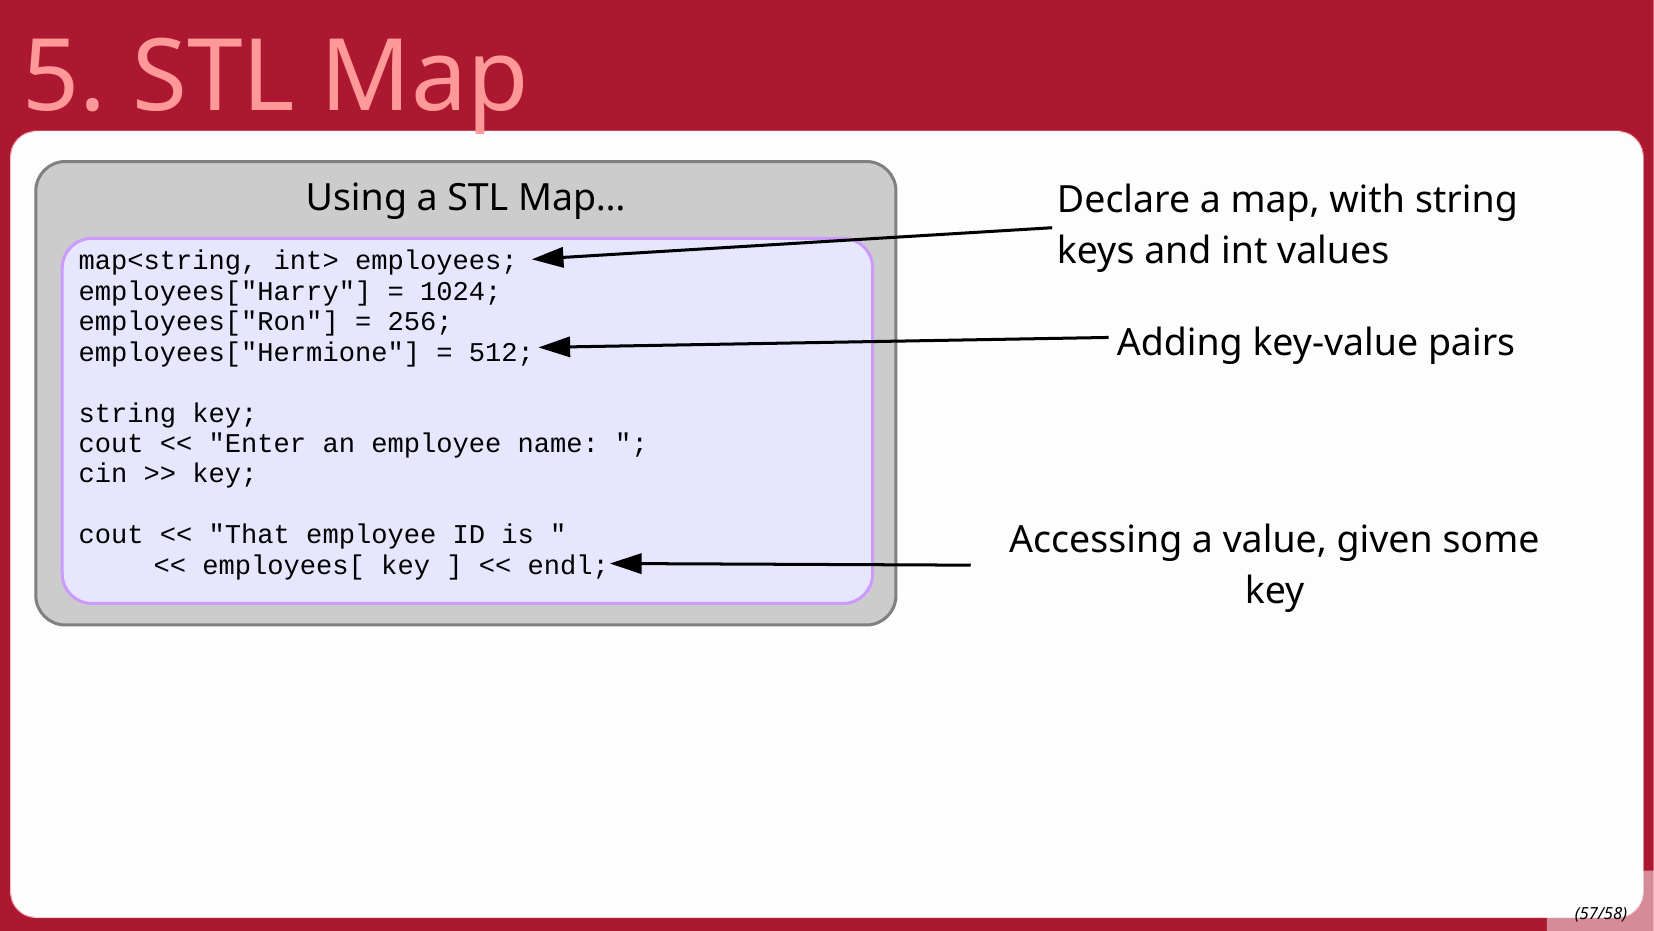

# 5. STL Map
Using a STL Map…
Declare a map, with string keys and int values
map<string, int> employees;
employees["Harry"] = 1024;
employees["Ron"] = 256;
employees["Hermione"] = 512;
string key;
cout << "Enter an employee name: ";
cin >> key;
cout << "That employee ID is "
	<< employees[ key ] << endl;
Adding key-value pairs
Accessing a value, given some key